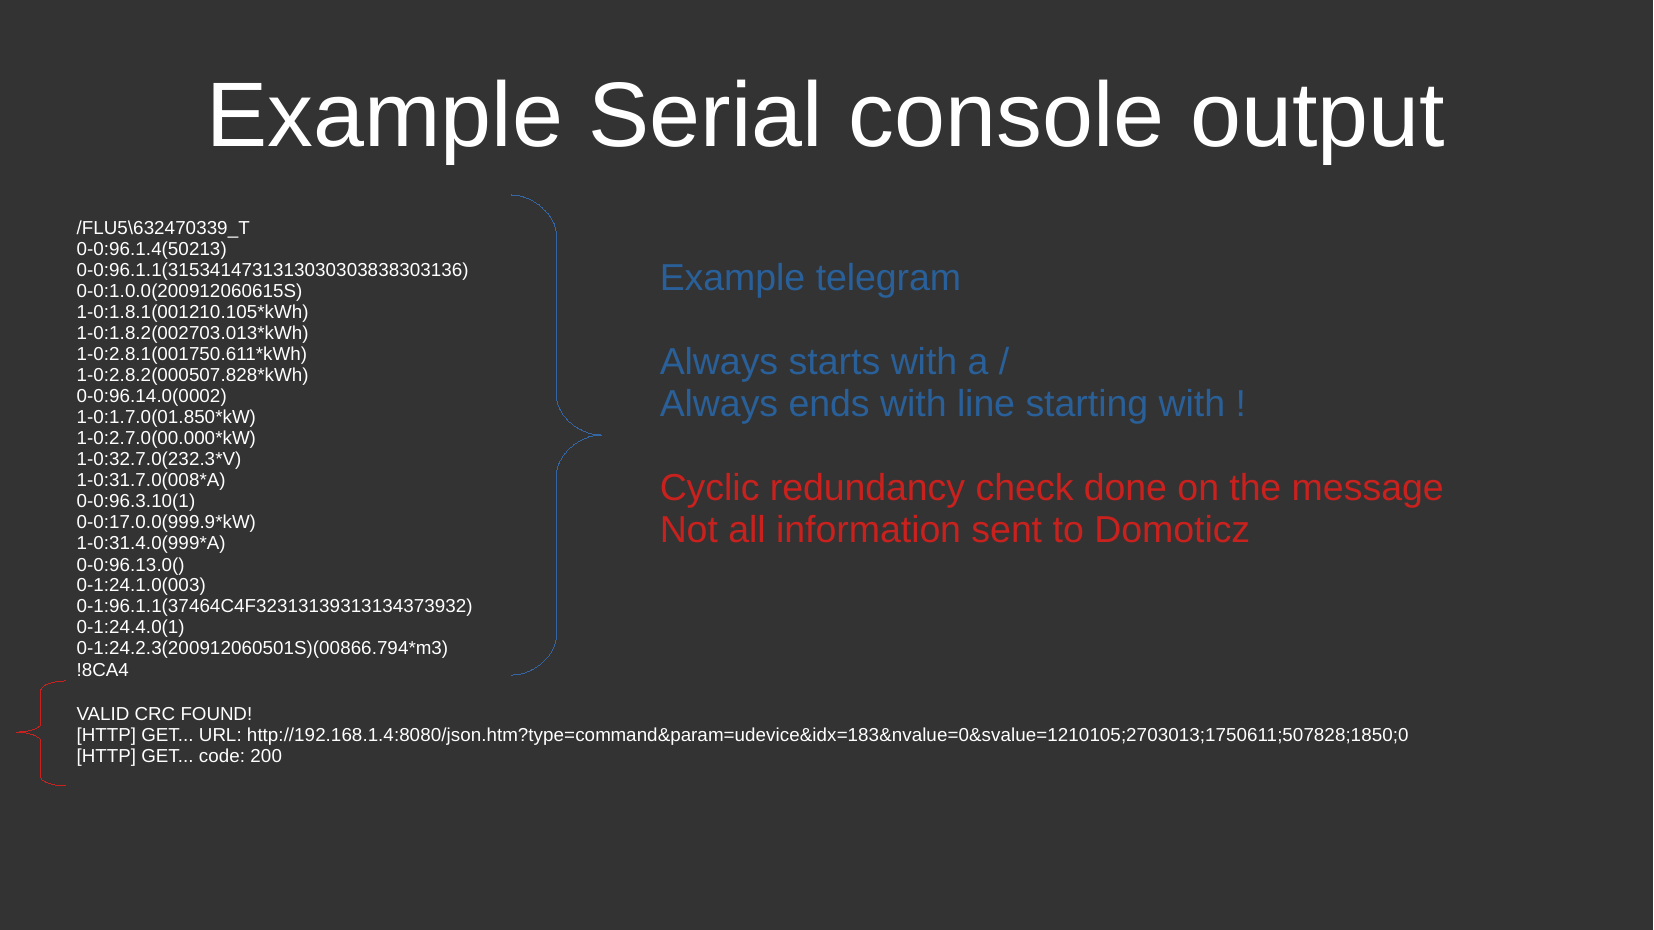

# Example Serial console output
/FLU5\632470339_T
0-0:96.1.4(50213)
0-0:96.1.1(3153414731313030303838303136)
0-0:1.0.0(200912060615S)
1-0:1.8.1(001210.105*kWh)
1-0:1.8.2(002703.013*kWh)
1-0:2.8.1(001750.611*kWh)
1-0:2.8.2(000507.828*kWh)
0-0:96.14.0(0002)
1-0:1.7.0(01.850*kW)
1-0:2.7.0(00.000*kW)
1-0:32.7.0(232.3*V)
1-0:31.7.0(008*A)
0-0:96.3.10(1)
0-0:17.0.0(999.9*kW)
1-0:31.4.0(999*A)
0-0:96.13.0()
0-1:24.1.0(003)
0-1:96.1.1(37464C4F32313139313134373932)
0-1:24.4.0(1)
0-1:24.2.3(200912060501S)(00866.794*m3)
!8CA4
VALID CRC FOUND!
[HTTP] GET... URL: http://192.168.1.4:8080/json.htm?type=command&param=udevice&idx=183&nvalue=0&svalue=1210105;2703013;1750611;507828;1850;0
[HTTP] GET... code: 200
Example telegram
Always starts with a /
Always ends with line starting with !
Cyclic redundancy check done on the message
Not all information sent to Domoticz